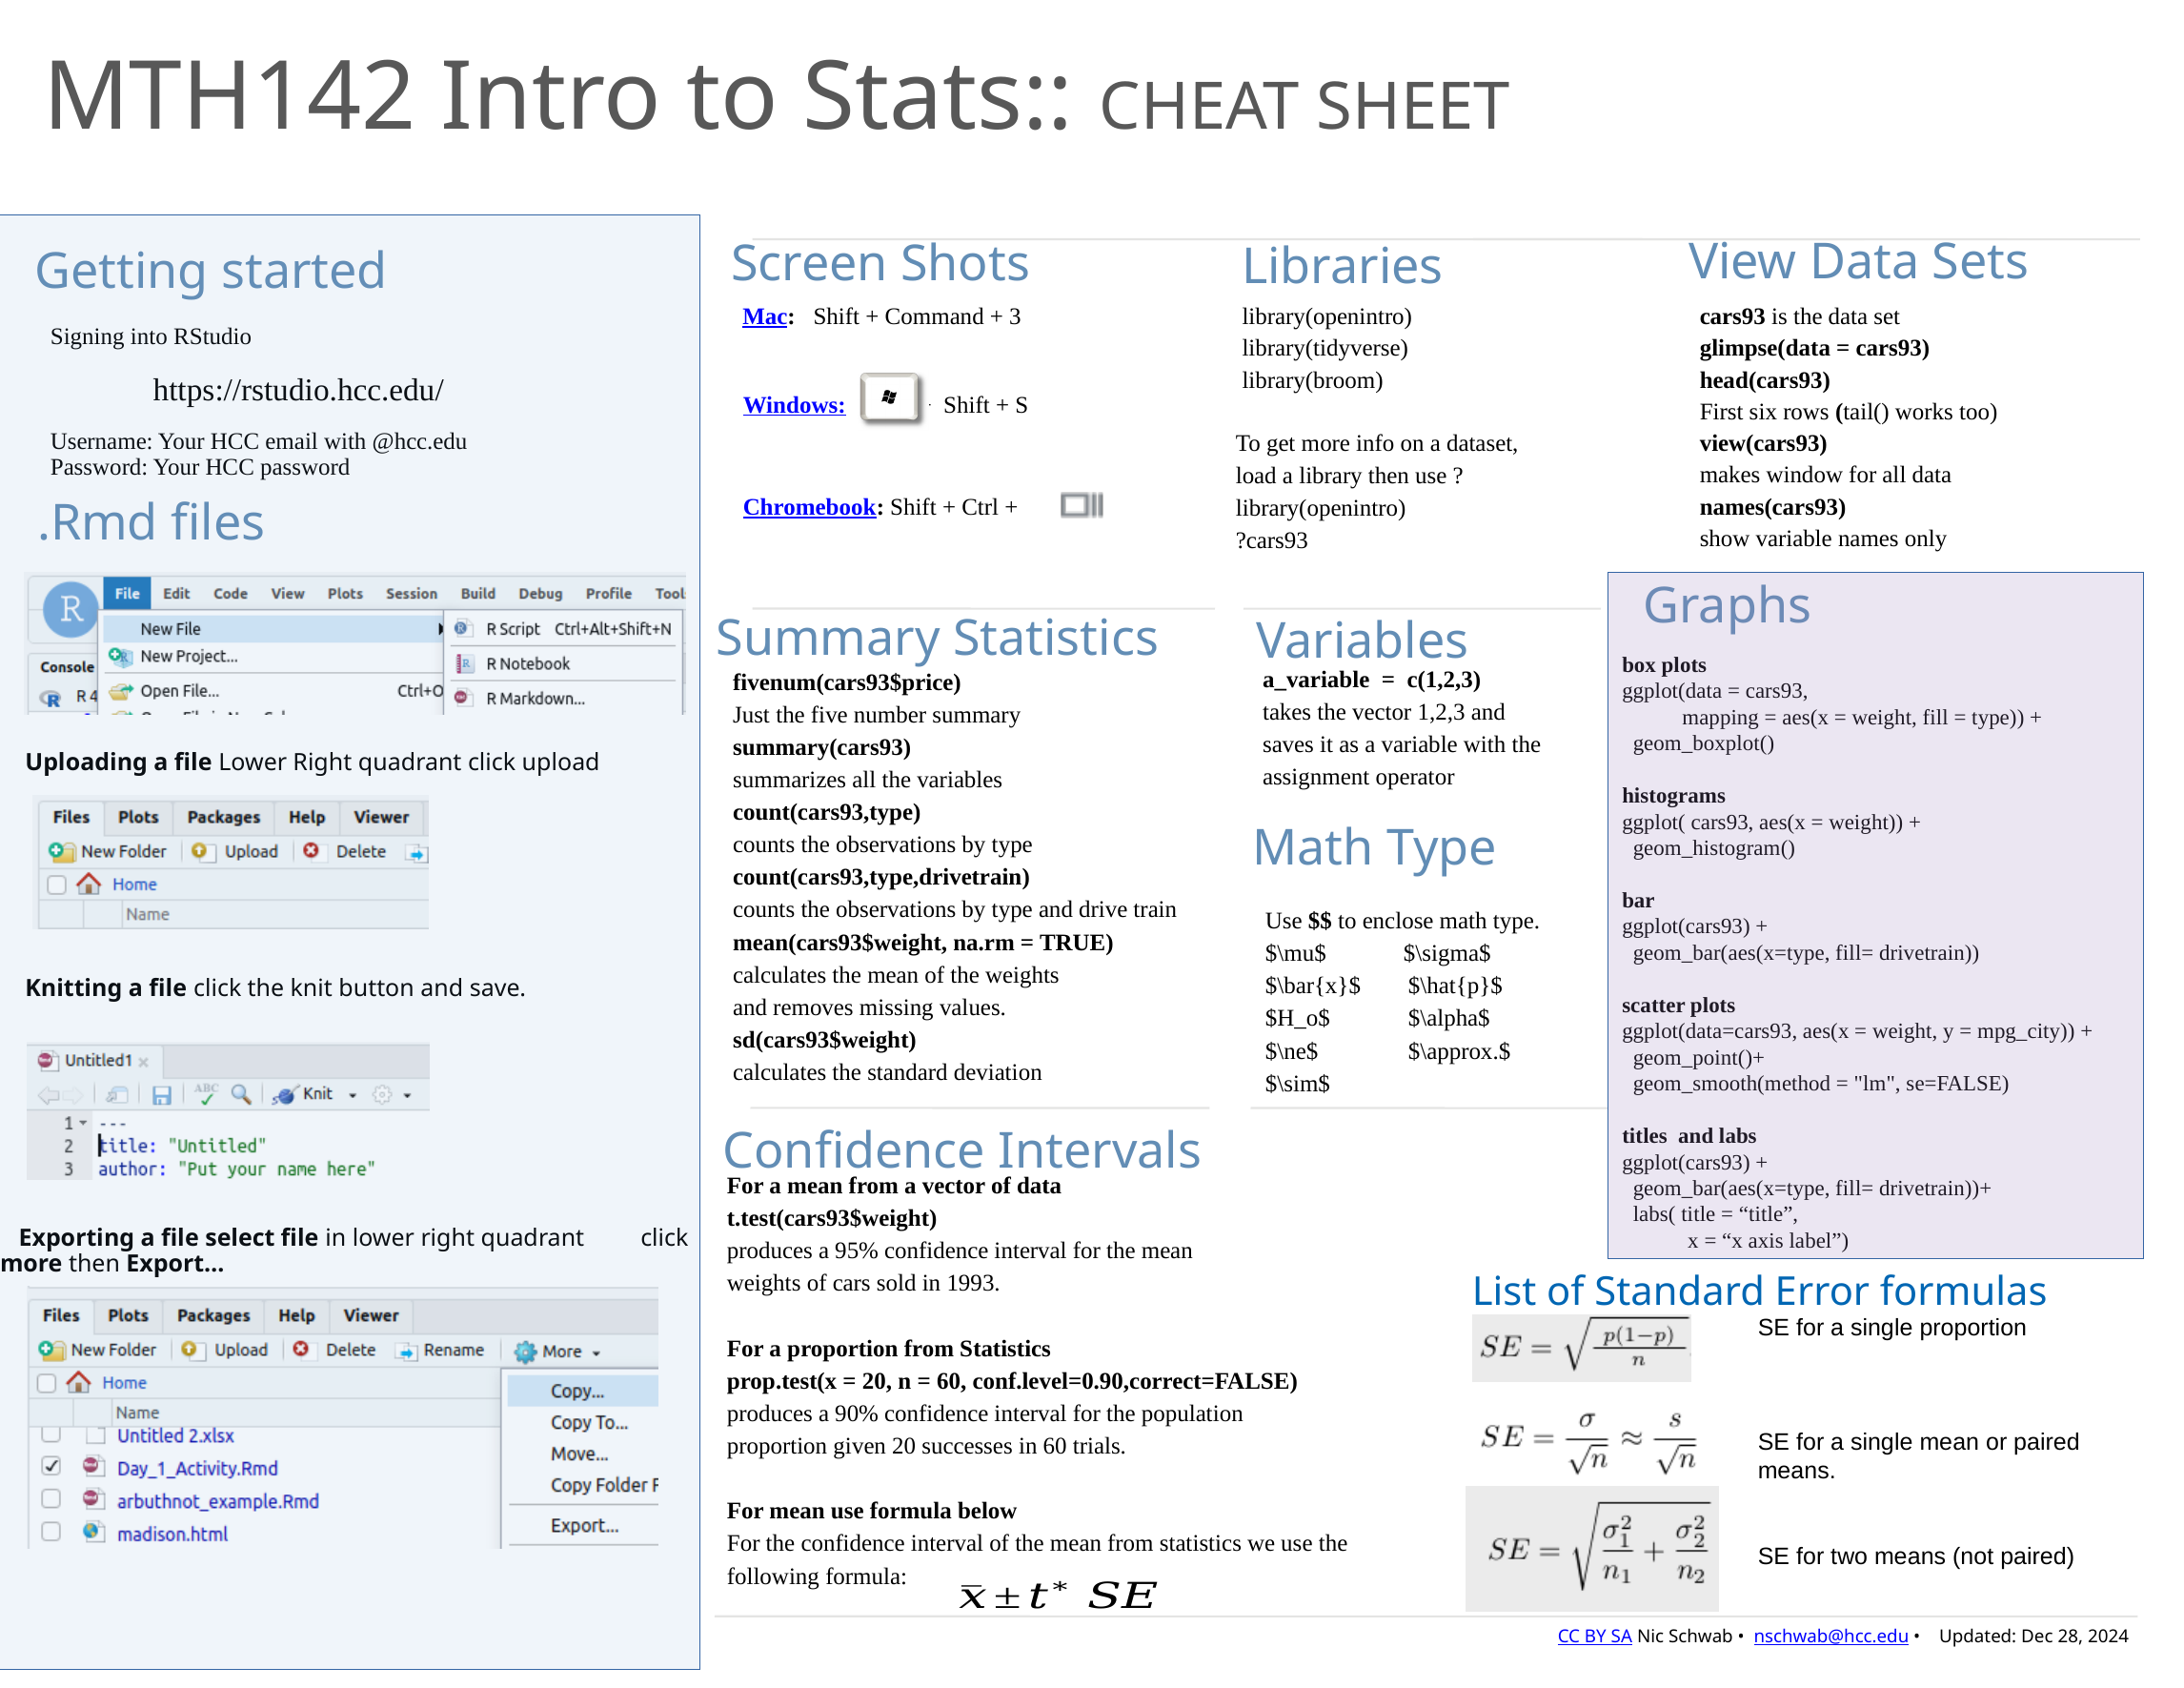

MTH142 Intro to Stats:: CHEAT SHEET
View Data Sets
Screen Shots
Libraries
Getting started
library(openintro)
library(tidyverse)
library(broom)
Mac: Shift + Command + 3
cars93 is the data set
glimpse(data = cars93)
head(cars93)
First six rows (tail() works too)
view(cars93)
makes window for all data
names(cars93)
show variable names only
Signing into RStudio
Windows: +  Shift + S
Chromebook: Shift + Ctrl +
https://rstudio.hcc.edu/
To get more info on a dataset,
load a library then use ?
library(openintro)
?cars93
Username: Your HCC email with @hcc.edu
Password: Your HCC password
.Rmd files
Graphs
Summary Statistics
Variables
box plots
ggplot(data = cars93,
 mapping = aes(x = weight, fill = type)) +
 geom_boxplot()
histograms
ggplot( cars93, aes(x = weight)) +
 geom_histogram()
bar
ggplot(cars93) +
 geom_bar(aes(x=type, fill= drivetrain))
scatter plots
ggplot(data=cars93, aes(x = weight, y = mpg_city)) +
 geom_point()+
 geom_smooth(method = "lm", se=FALSE)
titles and labs
ggplot(cars93) +
 geom_bar(aes(x=type, fill= drivetrain))+
 labs( title = “title”,
 x = “x axis label”)
New .rmd File>New File>R Markdown...
a_variable = c(1,2,3)
takes the vector 1,2,3 and
saves it as a variable with the
assignment operator
fivenum(cars93$price)
Just the five number summary
summary(cars93)
summarizes all the variables
count(cars93,type)
counts the observations by type
count(cars93,type,drivetrain)
counts the observations by type and drive train
mean(cars93$weight, na.rm = TRUE)
calculates the mean of the weights
and removes missing values.
sd(cars93$weight)
calculates the standard deviation
 Uploading a file Lower Right quadrant click upload
Math Type
 Knitting a file click the knit button and save.
Use $$ to enclose math type.
$\mu$ $\sigma$
$\bar{x}$ $\hat{p}$
$H_o$	$\alpha$
$\ne$	$\approx.$
$\sim$
Confidence Intervals
 Exporting a file select file in lower right quadrant click more then Export…
List of Standard Error formulas
SE for a single proportion
SE for a single mean or paired means.
SE for two means (not paired)
For a mean from a vector of data
t.test(cars93$weight)
produces a 95% confidence interval for the mean
weights of cars sold in 1993.
For a proportion from Statistics
prop.test(x = 20, n = 60, conf.level=0.90,correct=FALSE)
produces a 90% confidence interval for the population
proportion given 20 successes in 60 trials.
For mean use formula below
For the confidence interval of the mean from statistics we use the
following formula:
 CC BY SA Nic Schwab • nschwab@hcc.edu • Updated: Dec 28, 2024